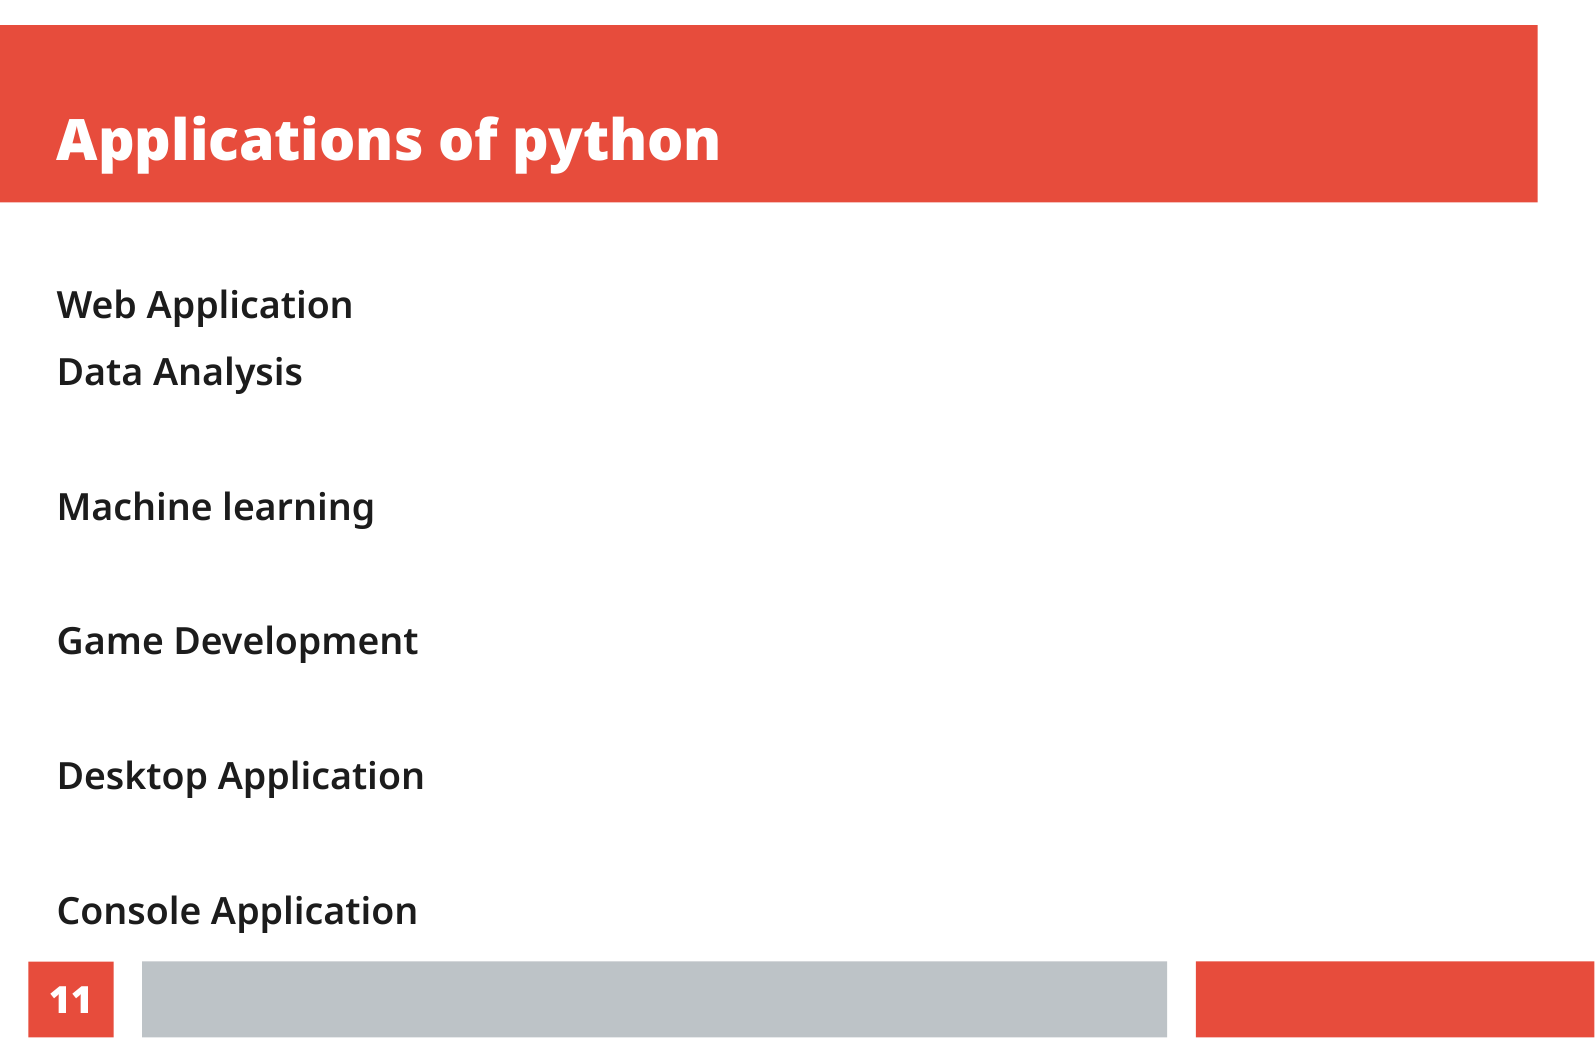

# Applications of python
Web Application
Data Analysis
Machine learning
Game Development
Desktop Application
Console Application
11